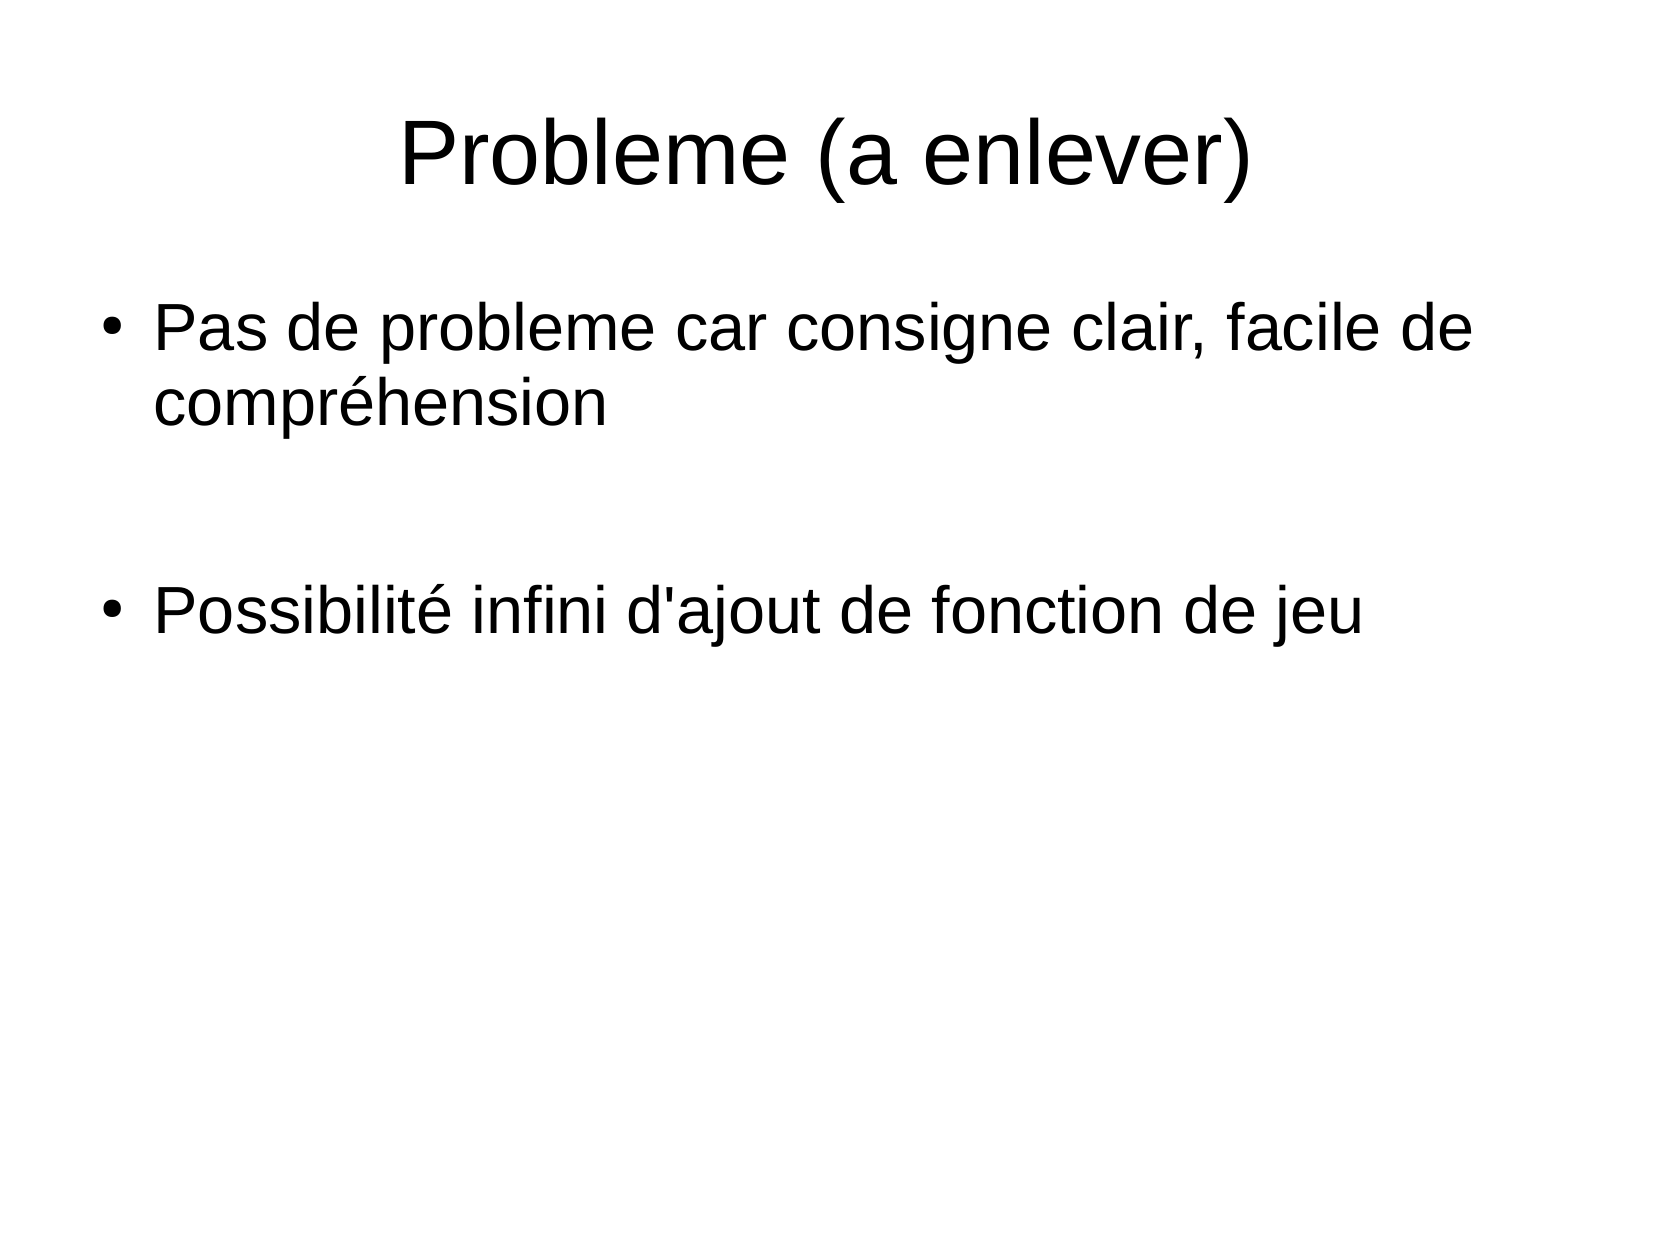

# Probleme (a enlever)
Pas de probleme car consigne clair, facile de compréhension
Possibilité infini d'ajout de fonction de jeu